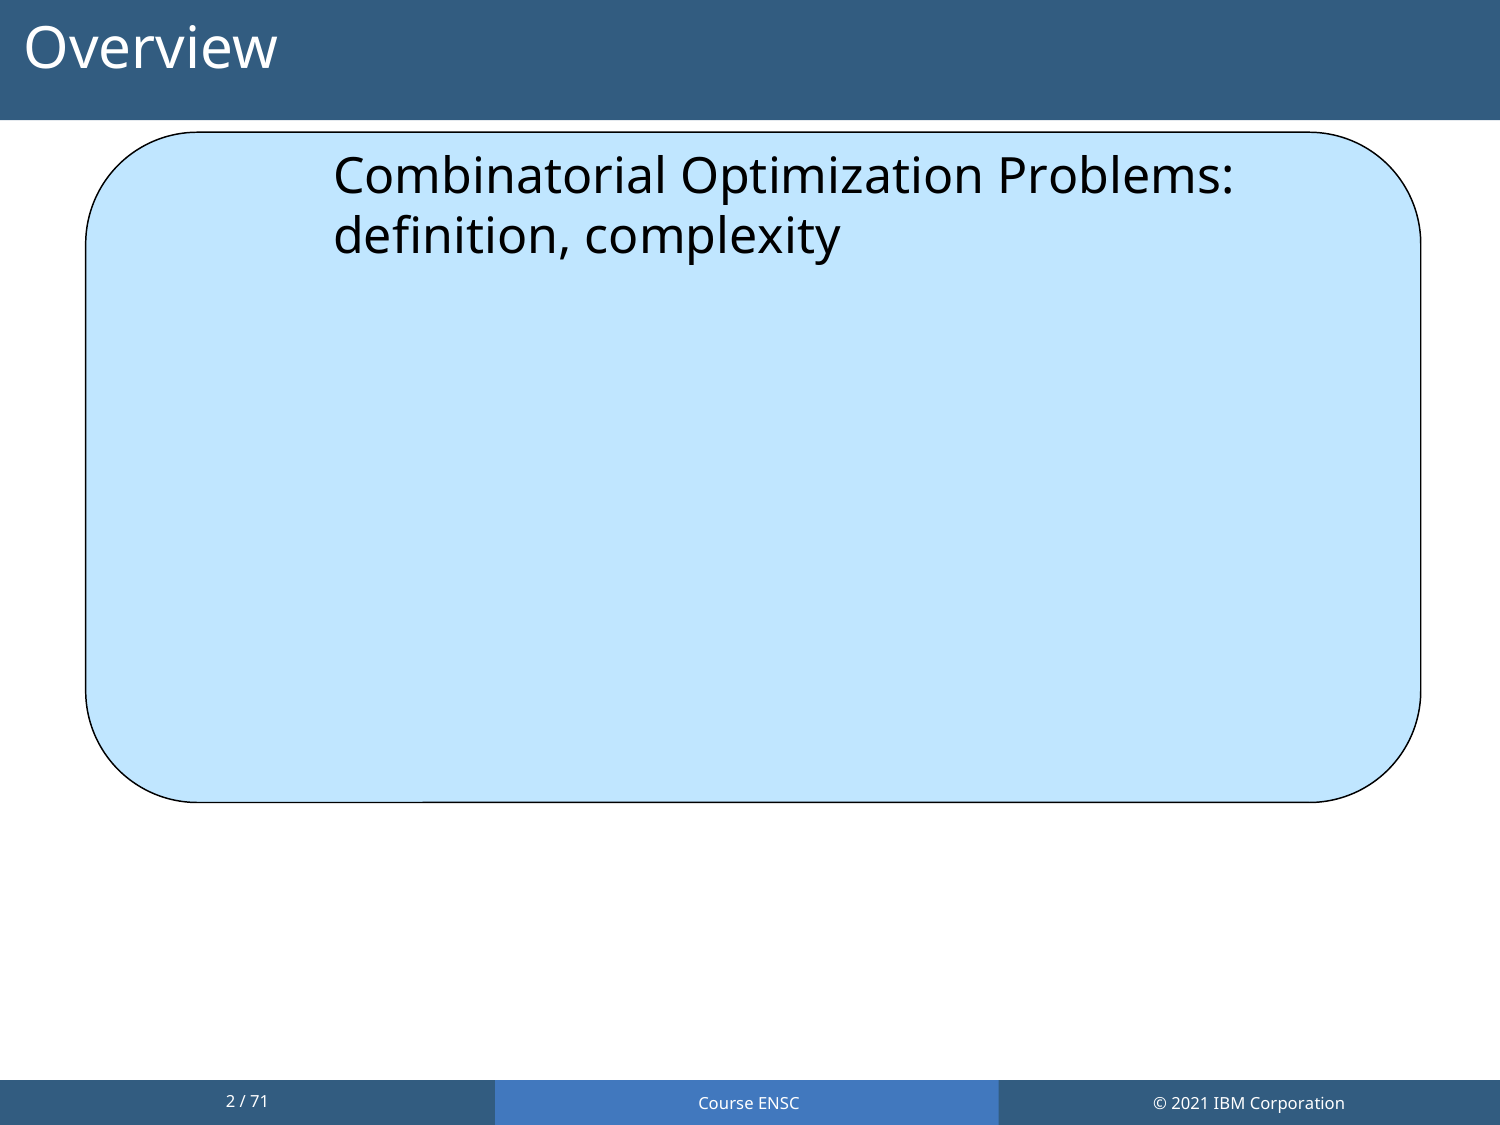

# Overview
Combinatorial Optimization Problems:
definition, complexity